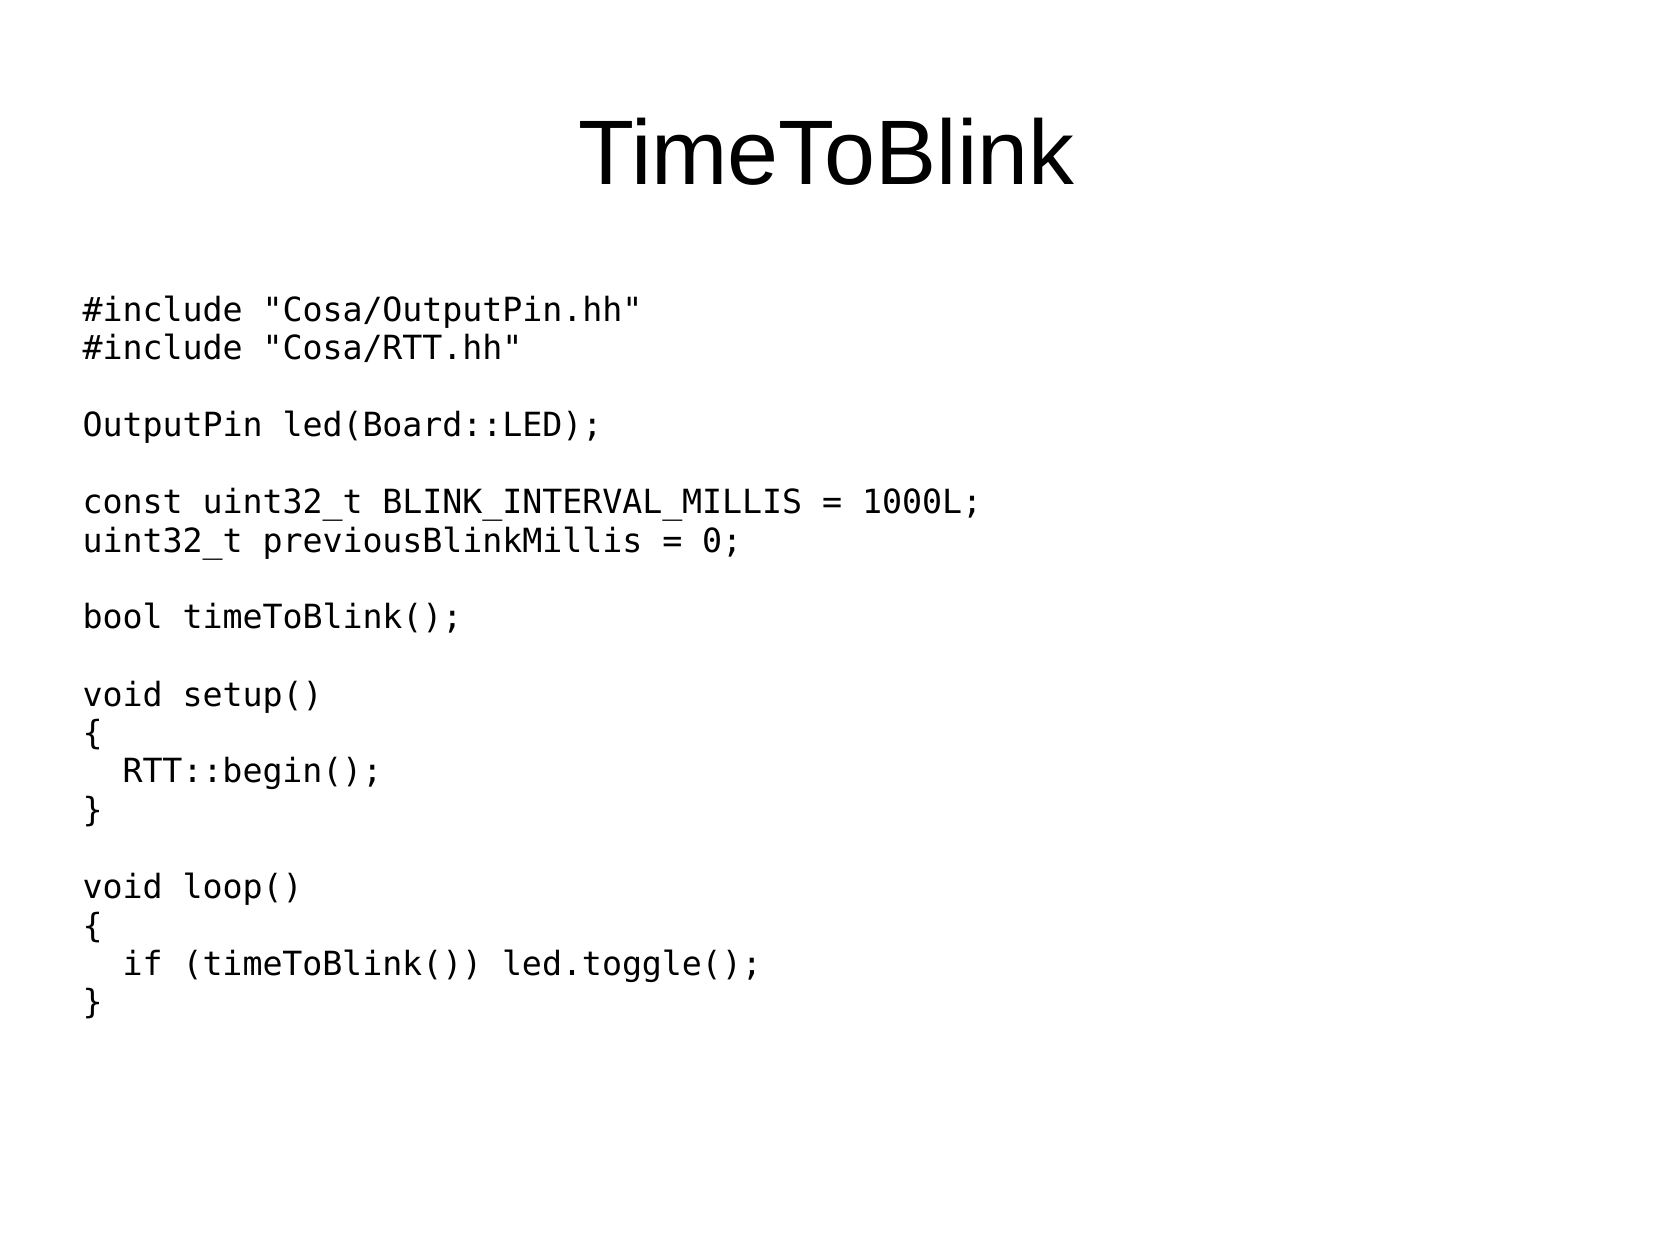

# TimeToBlink
#include "Cosa/OutputPin.hh"
#include "Cosa/RTT.hh"
OutputPin led(Board::LED);
const uint32_t BLINK_INTERVAL_MILLIS = 1000L;
uint32_t previousBlinkMillis = 0;
bool timeToBlink();
void setup()
{
 RTT::begin();
}
void loop()
{
 if (timeToBlink()) led.toggle();
}